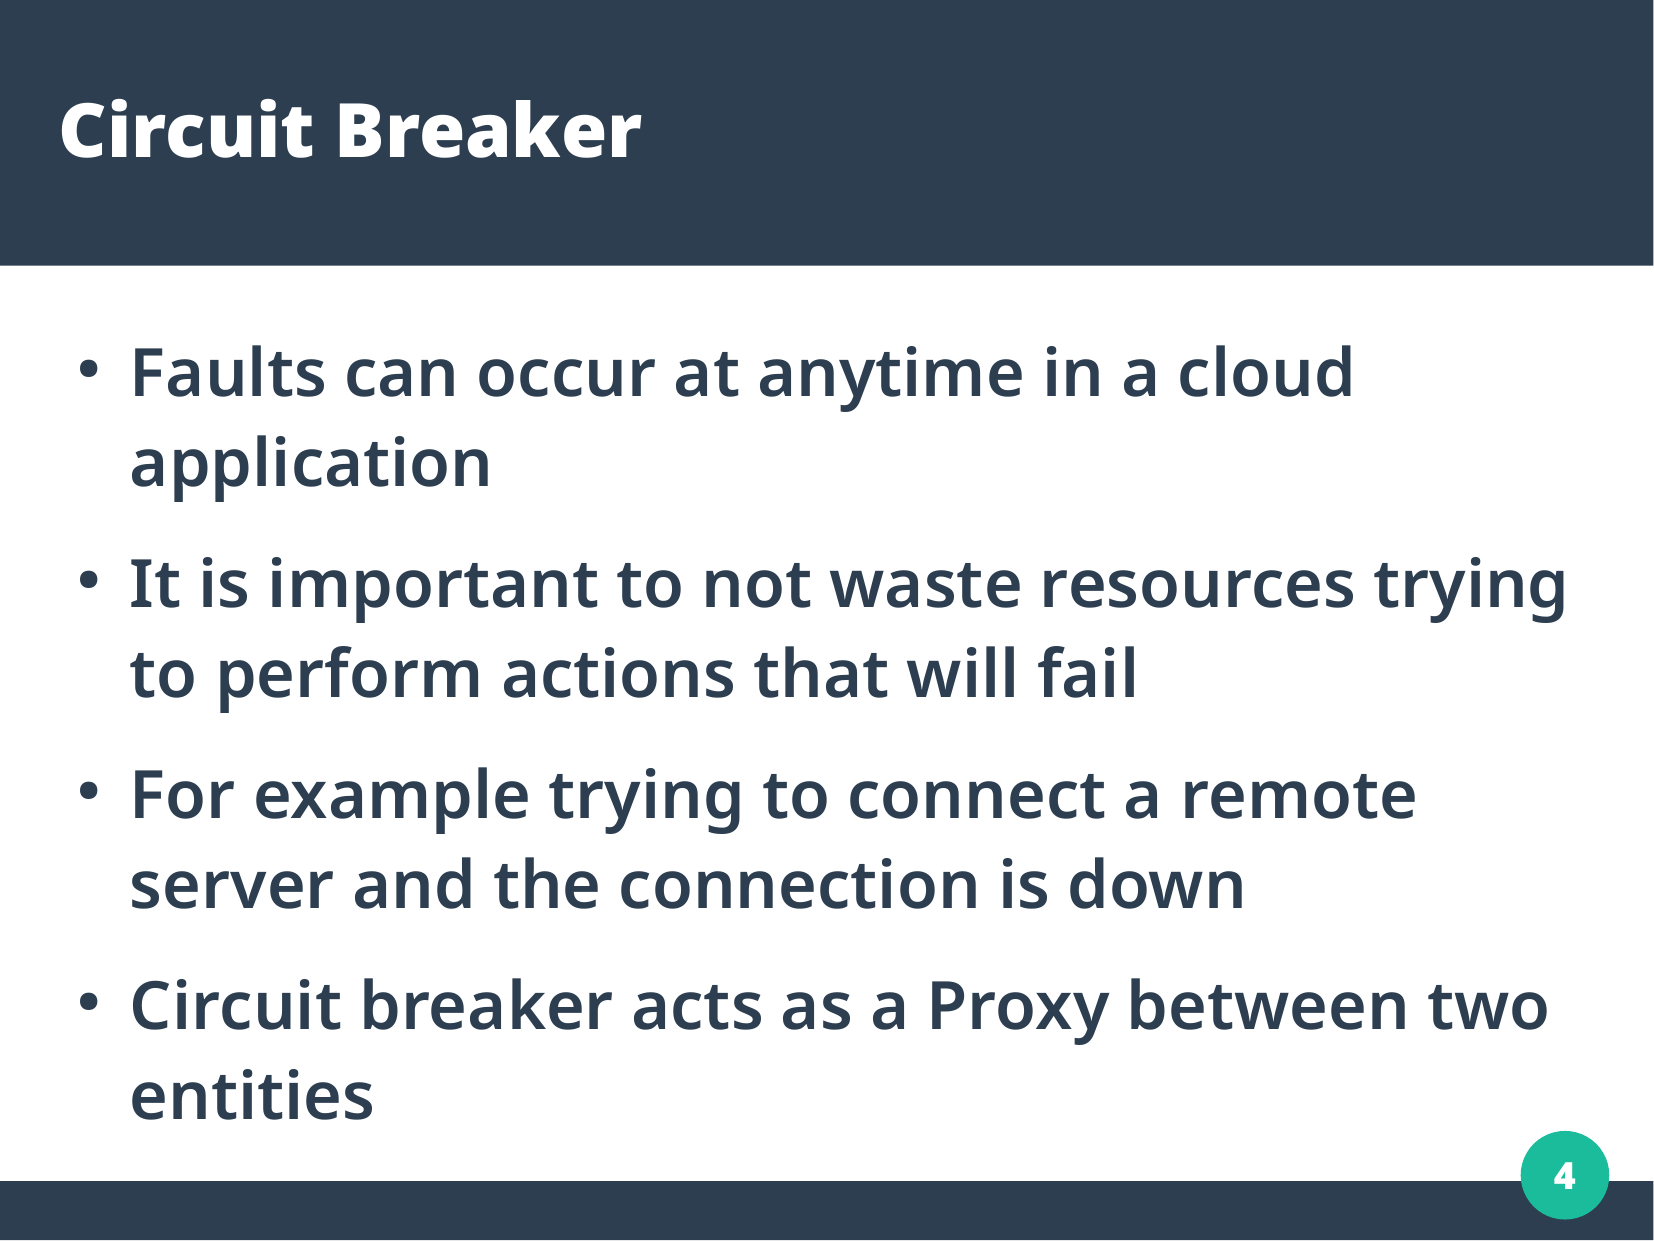

# Circuit Breaker
Faults can occur at anytime in a cloud application
It is important to not waste resources trying to perform actions that will fail
For example trying to connect a remote server and the connection is down
Circuit breaker acts as a Proxy between two entities
4